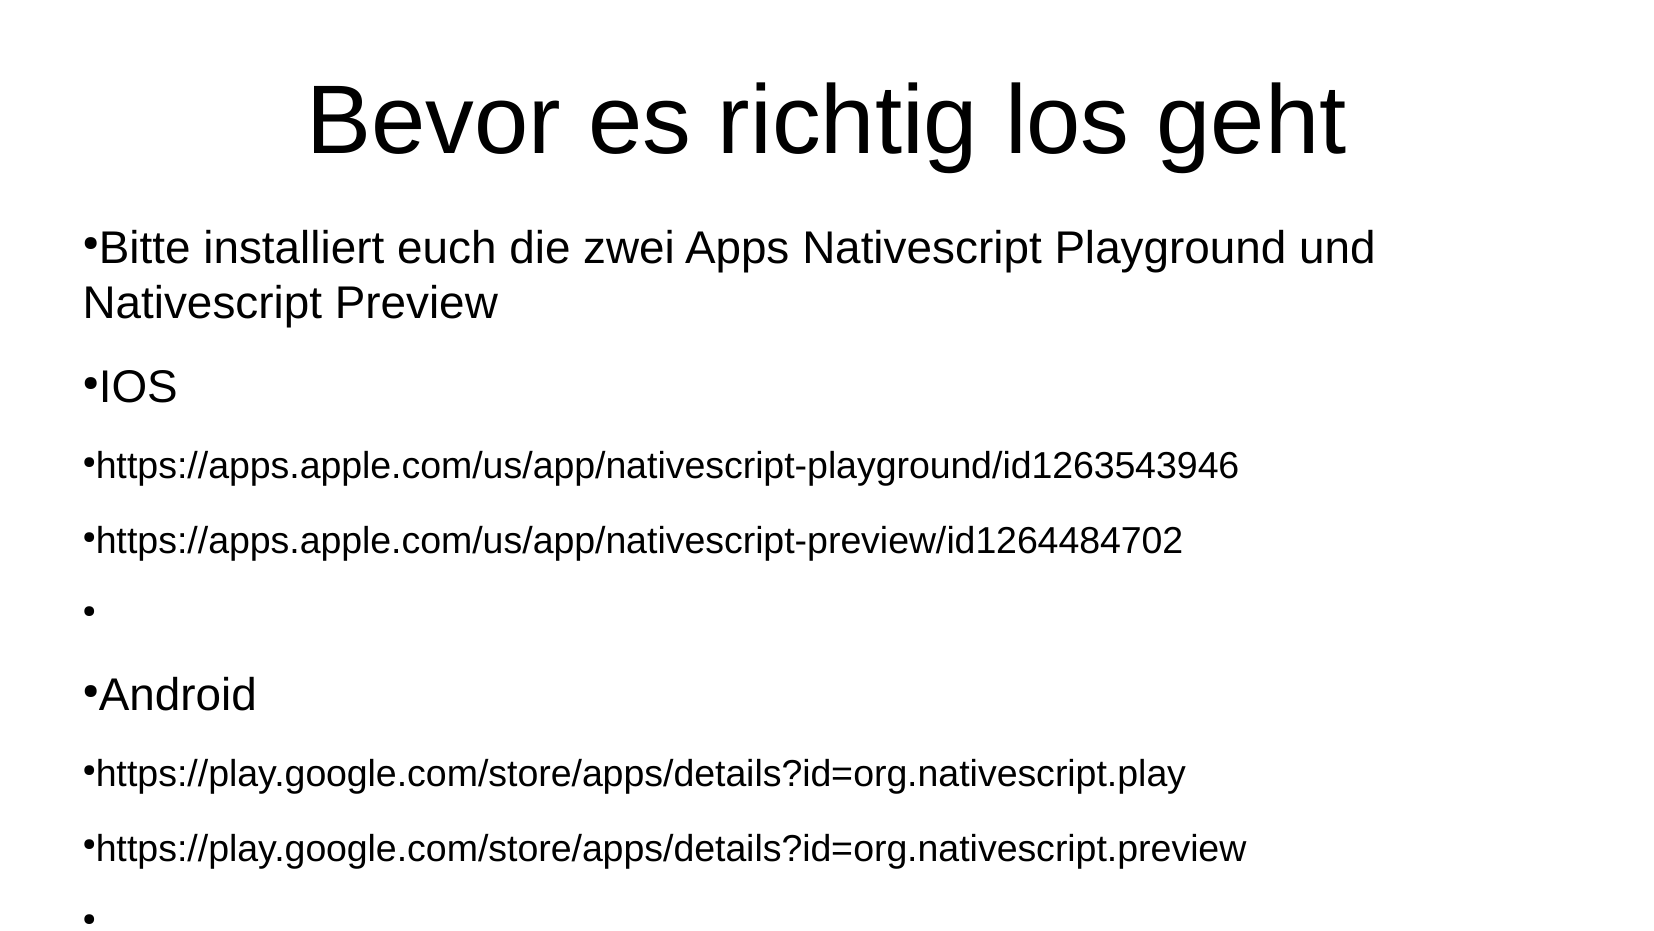

# Bevor es richtig los geht
Bitte installiert euch die zwei Apps Nativescript Playground und Nativescript Preview
IOS
https://apps.apple.com/us/app/nativescript-playground/id1263543946
https://apps.apple.com/us/app/nativescript-preview/id1264484702
Android
https://play.google.com/store/apps/details?id=org.nativescript.play
https://play.google.com/store/apps/details?id=org.nativescript.preview